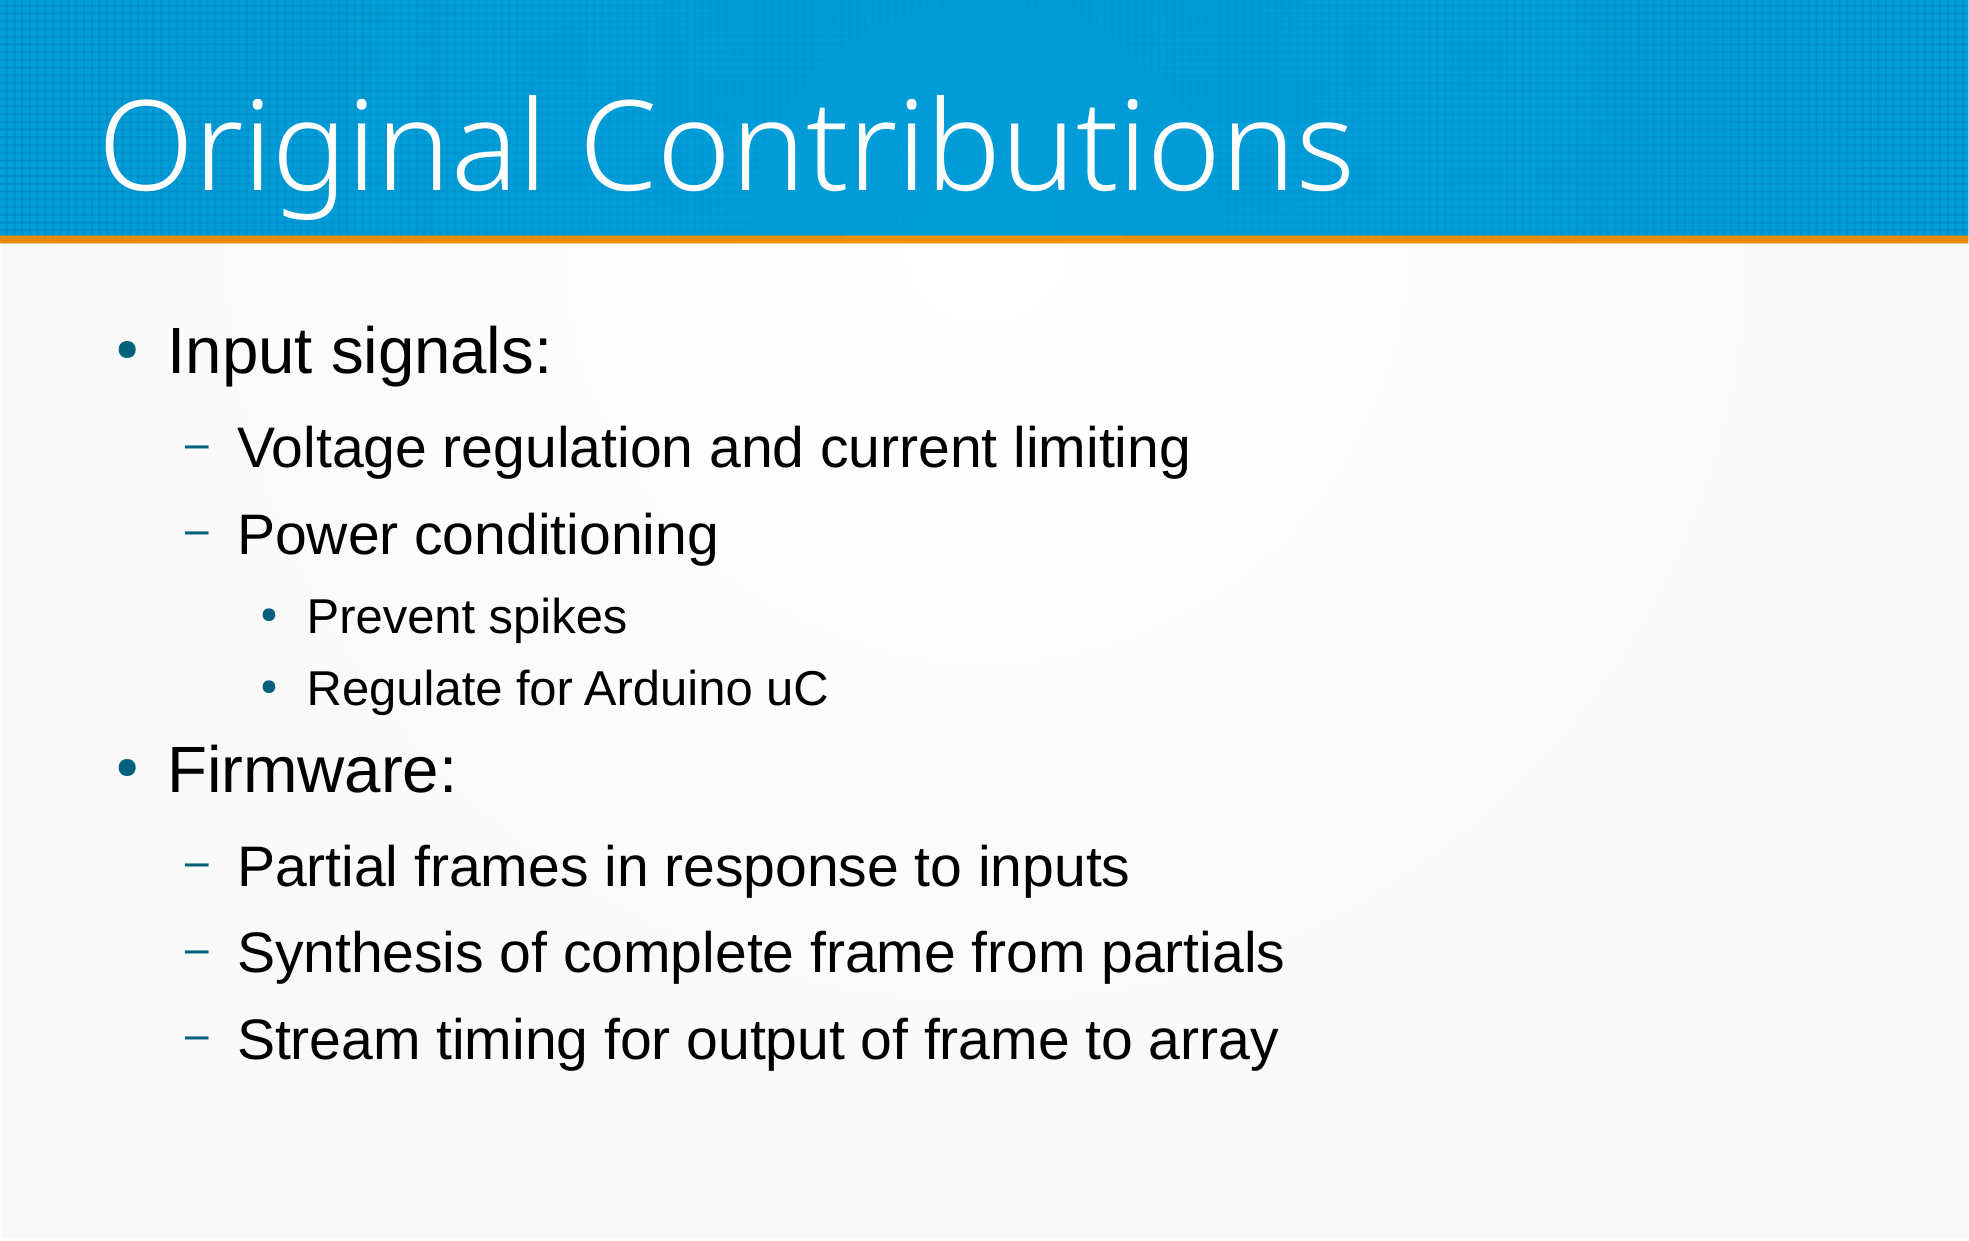

# Original Contributions
Input signals:
Voltage regulation and current limiting
Power conditioning
Prevent spikes
Regulate for Arduino uC
Firmware:
Partial frames in response to inputs
Synthesis of complete frame from partials
Stream timing for output of frame to array